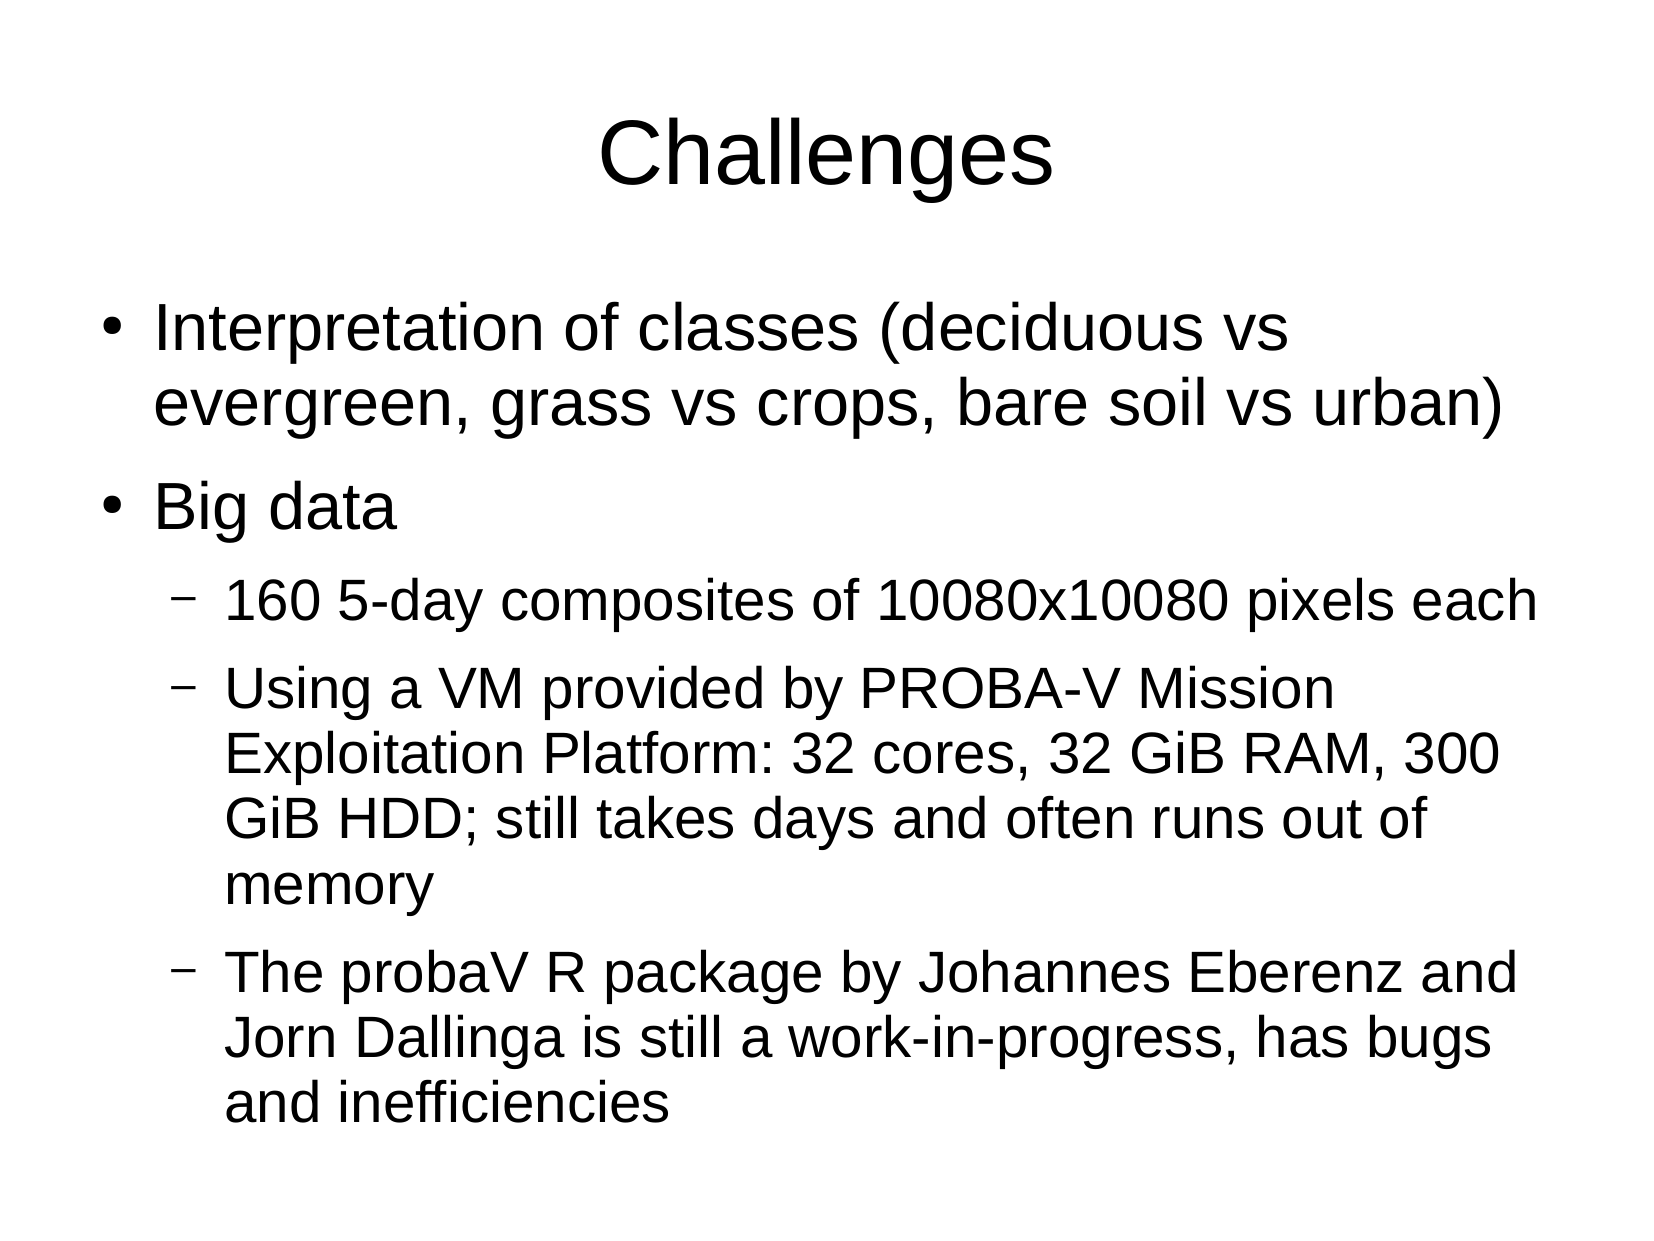

# Challenges
Interpretation of classes (deciduous vs evergreen, grass vs crops, bare soil vs urban)
Big data
160 5-day composites of 10080x10080 pixels each
Using a VM provided by PROBA-V Mission Exploitation Platform: 32 cores, 32 GiB RAM, 300 GiB HDD; still takes days and often runs out of memory
The probaV R package by Johannes Eberenz and Jorn Dallinga is still a work-in-progress, has bugs and inefficiencies